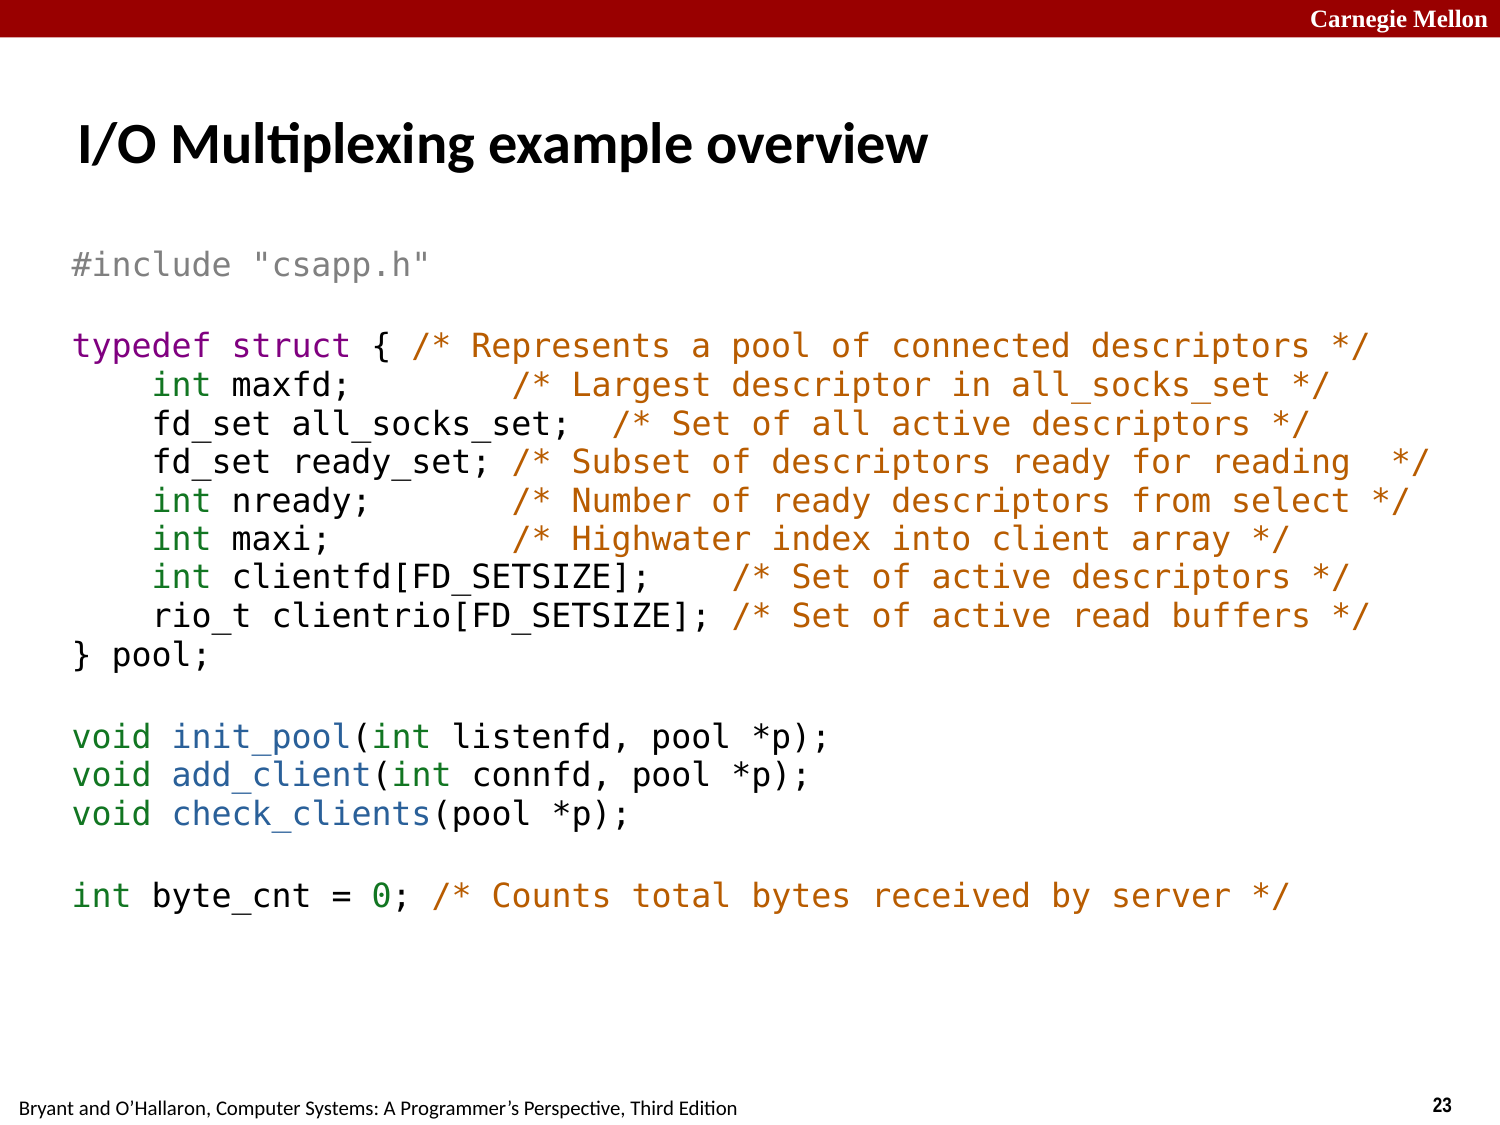

# I/O Multiplexing example overview
#include "csapp.h"
typedef struct { /* Represents a pool of connected descriptors */
 int maxfd; /* Largest descriptor in all_socks_set */
 fd_set all_socks_set; /* Set of all active descriptors */
 fd_set ready_set; /* Subset of descriptors ready for reading */
 int nready; /* Number of ready descriptors from select */
 int maxi; /* Highwater index into client array */
 int clientfd[FD_SETSIZE]; /* Set of active descriptors */
 rio_t clientrio[FD_SETSIZE]; /* Set of active read buffers */
} pool;
void init_pool(int listenfd, pool *p);
void add_client(int connfd, pool *p);
void check_clients(pool *p);
int byte_cnt = 0; /* Counts total bytes received by server */